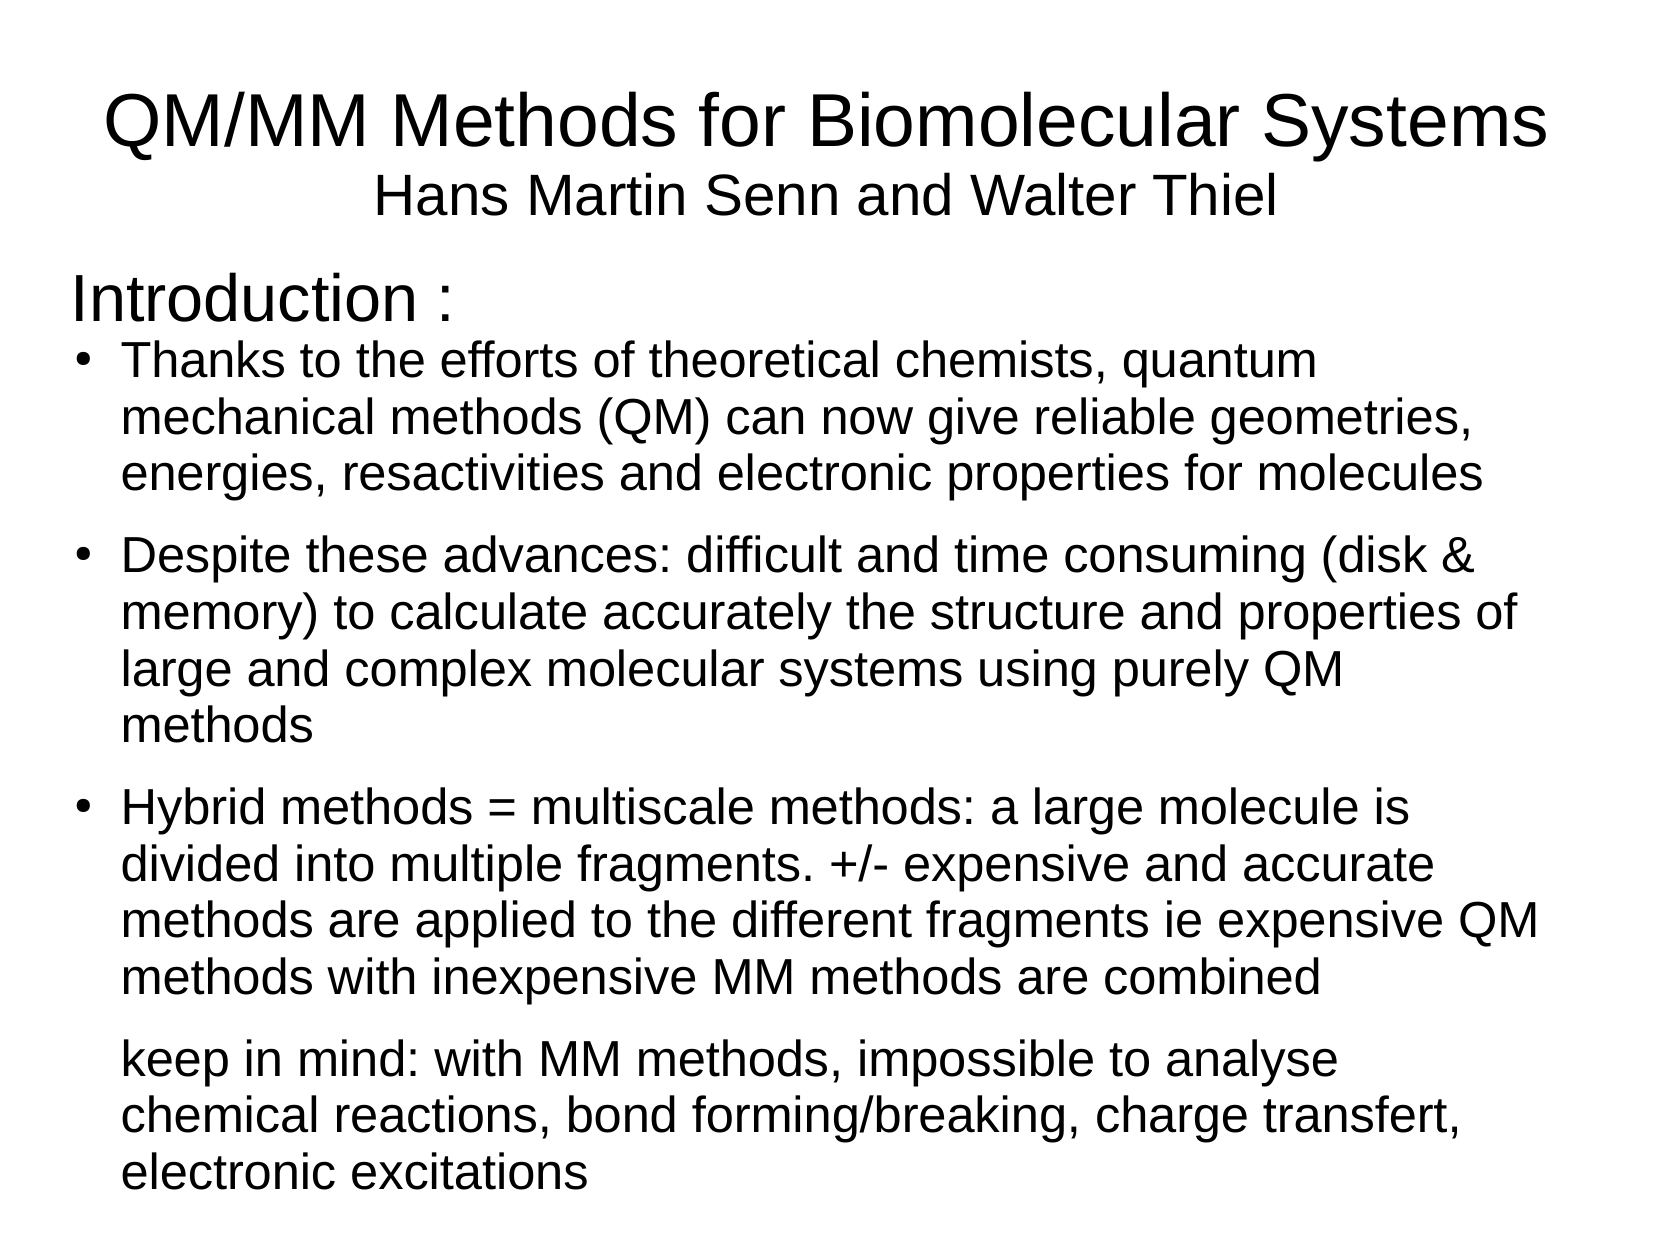

QM/MM Methods for Biomolecular Systems
Hans Martin Senn and Walter Thiel
Introduction :
# Thanks to the efforts of theoretical chemists, quantum mechanical methods (QM) can now give reliable geometries, energies, resactivities and electronic properties for molecules
Despite these advances: difficult and time consuming (disk & memory) to calculate accurately the structure and properties of large and complex molecular systems using purely QM methods
Hybrid methods = multiscale methods: a large molecule is divided into multiple fragments. +/- expensive and accurate methods are applied to the different fragments ie expensive QM methods with inexpensive MM methods are combined
keep in mind: with MM methods, impossible to analyse chemical reactions, bond forming/breaking, charge transfert, electronic excitations